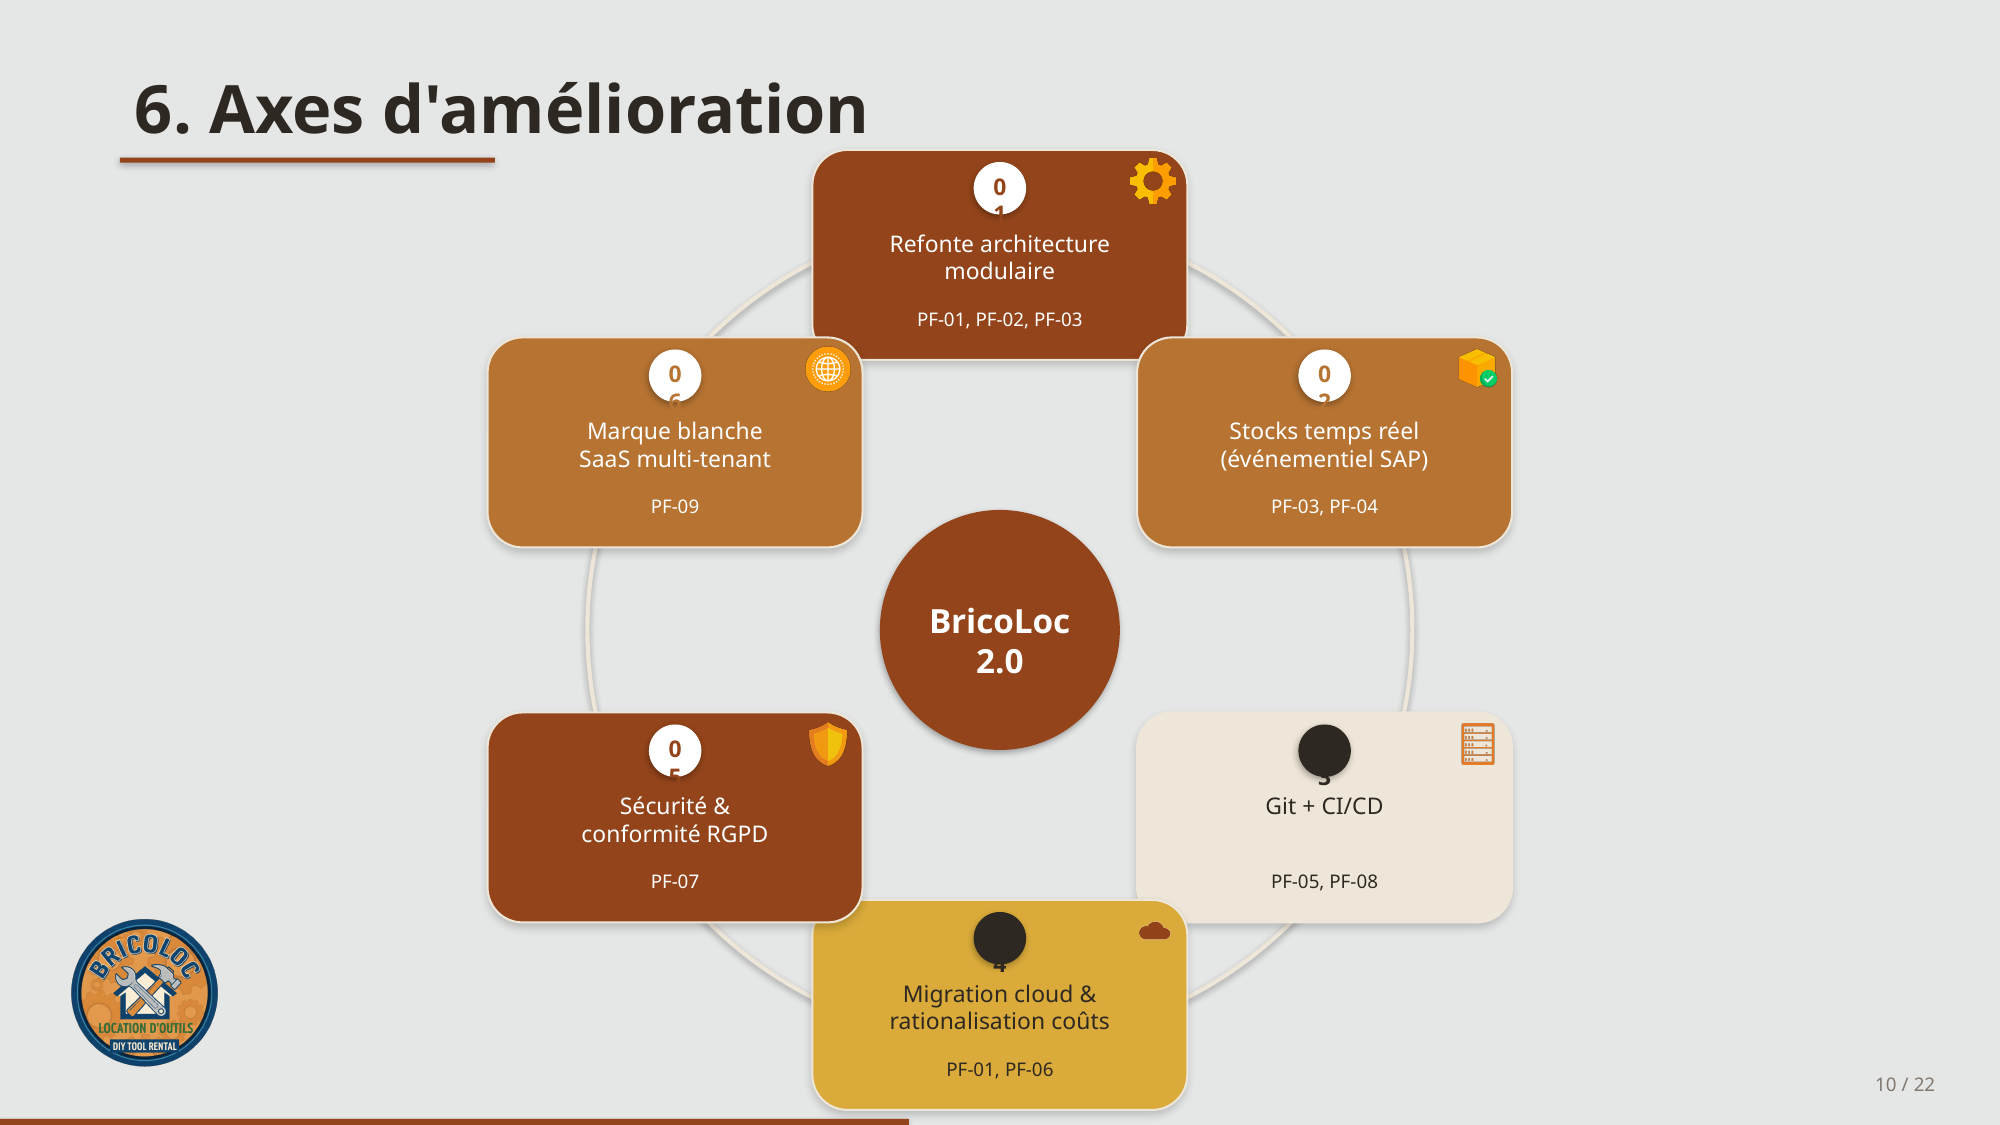

6. Axes d'amélioration
01
Refonte architecture
modulaire
PF-01, PF-02, PF-03
06
02
Marque blanche
SaaS multi-tenant
Stocks temps réel
(événementiel SAP)
PF-09
PF-03, PF-04
BricoLoc
2.0
05
03
Sécurité &
conformité RGPD
Git + CI/CD
PF-07
PF-05, PF-08
04
Migration cloud &
rationalisation coûts
PF-01, PF-06
10 / 22